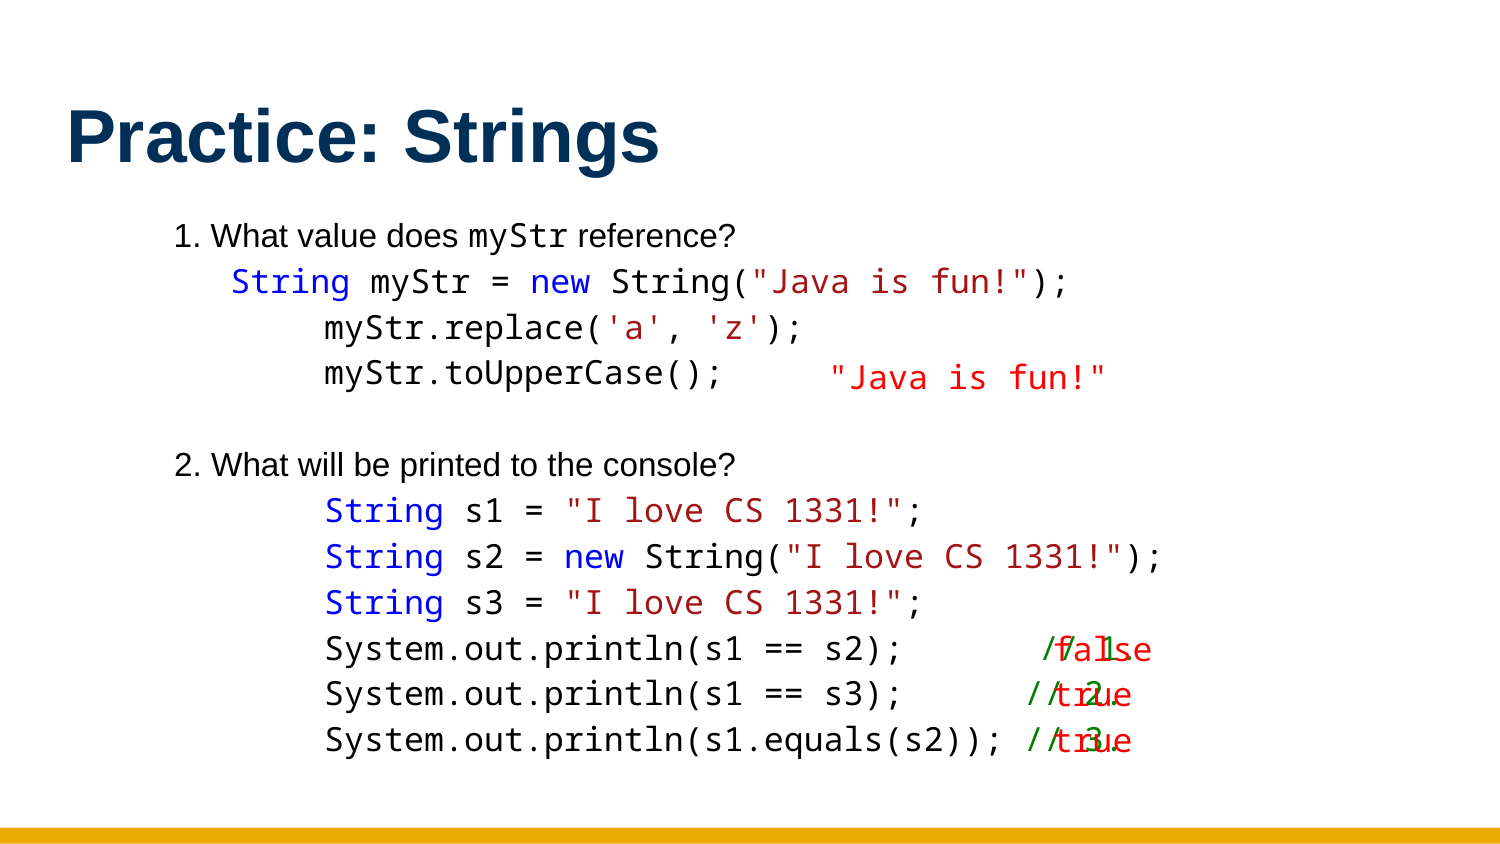

# Practice: Strings
 1. What value does myStr reference?
	String myStr = new String("Java is fun!");
    	myStr.replace('a', 'z');
    	myStr.toUpperCase();
2. What will be printed to the console?
 	String s1 = "I love CS 1331!";
    	String s2 = new String("I love CS 1331!");
    	String s3 = "I love CS 1331!";
    	System.out.println(s1 == s2);   	 // 1.
    	System.out.println(s1 == s3);   // 2.
    	System.out.println(s1.equals(s2)); // 3.
"Java is fun!"
false
true
true